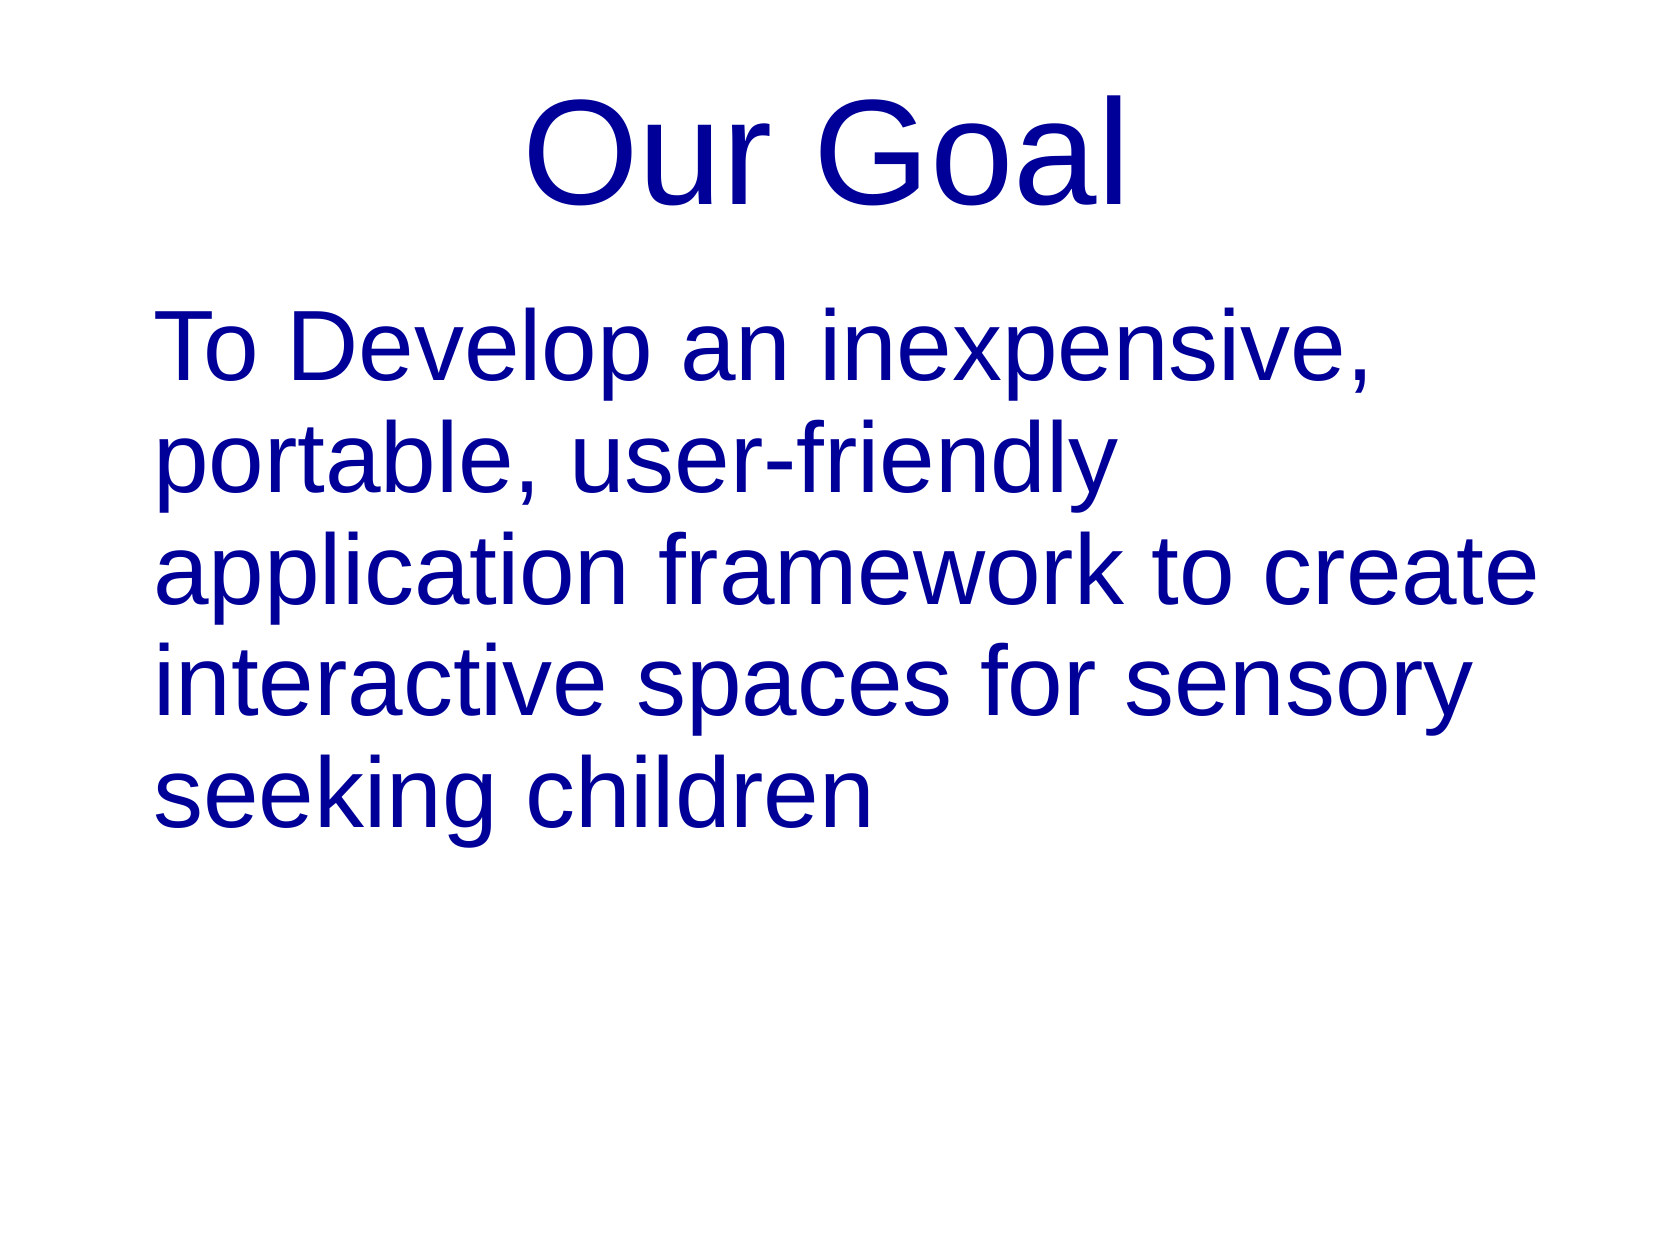

# Our Goal
To Develop an inexpensive, portable, user-friendly application framework to create interactive spaces for sensory seeking children